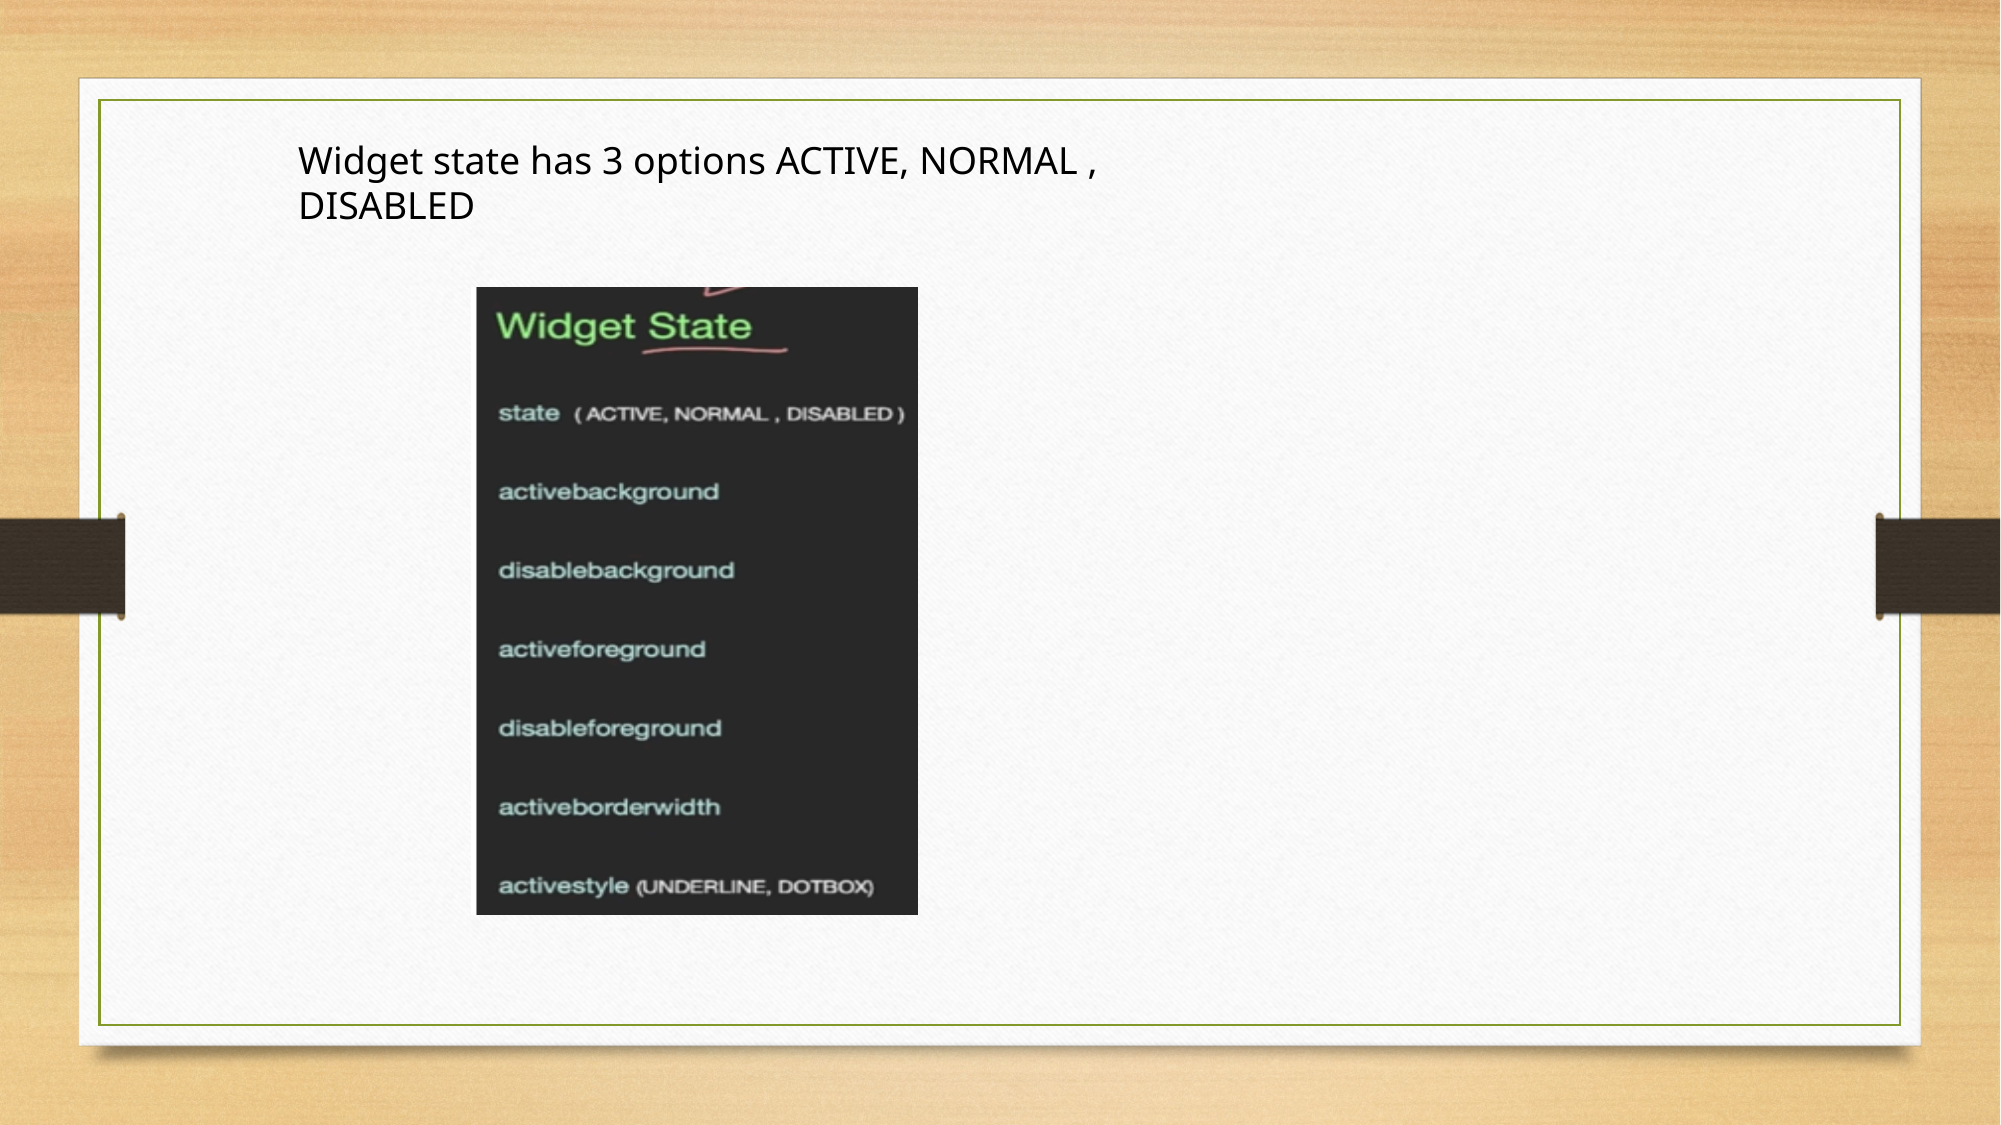

Widget state has 3 options ACTIVE, NORMAL , DISABLED